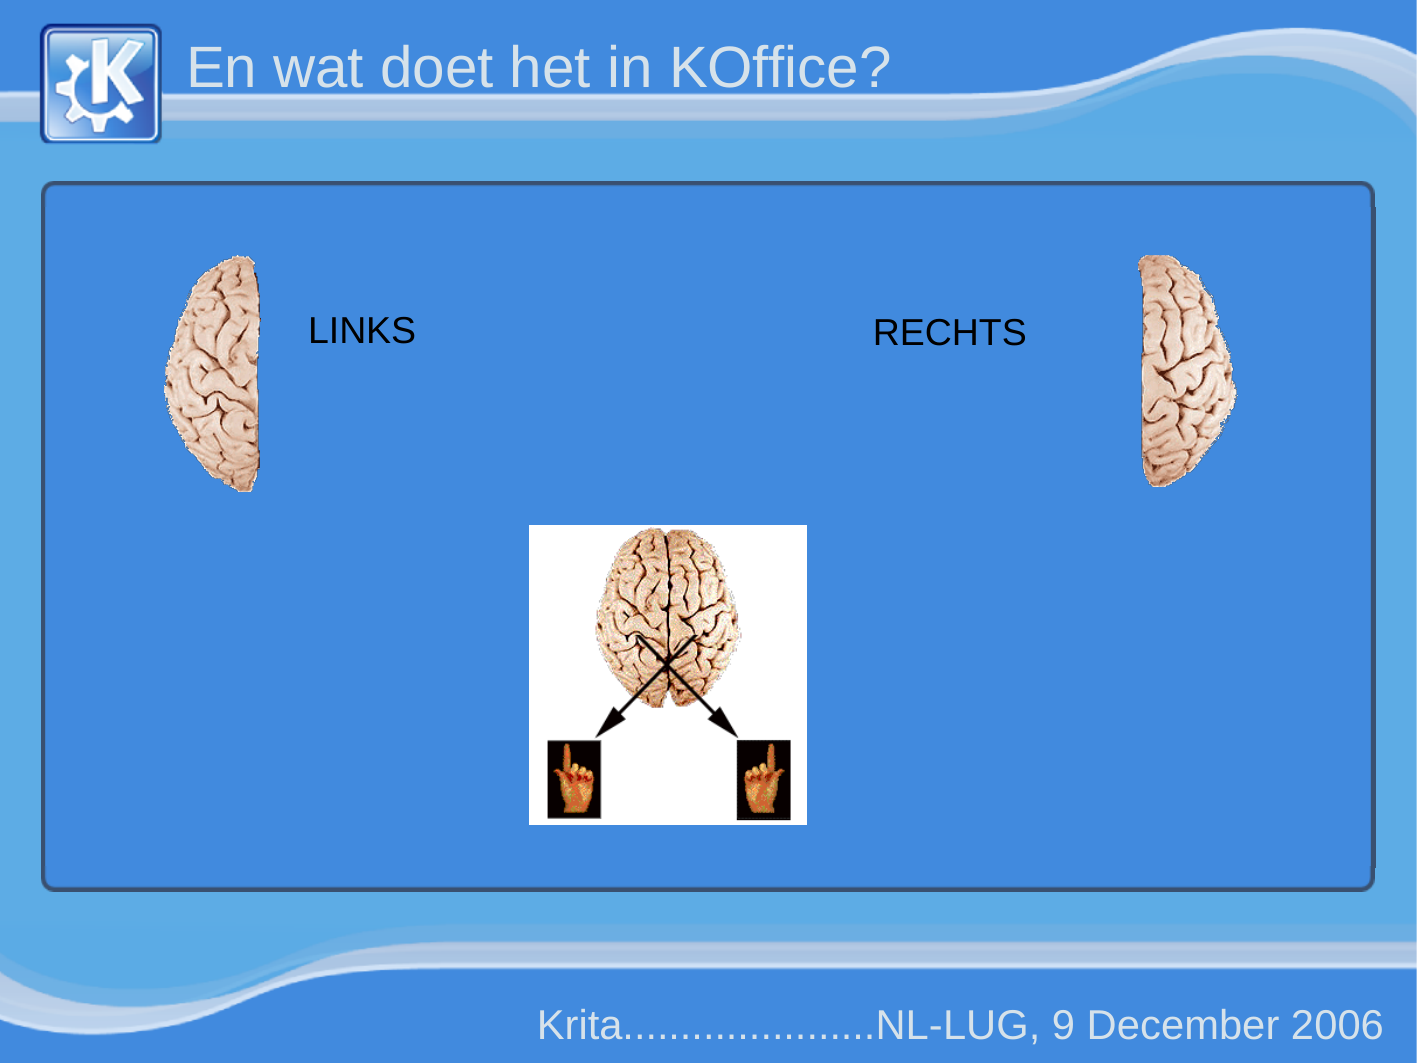

En wat doet het in KOffice?
LINKS
RECHTS